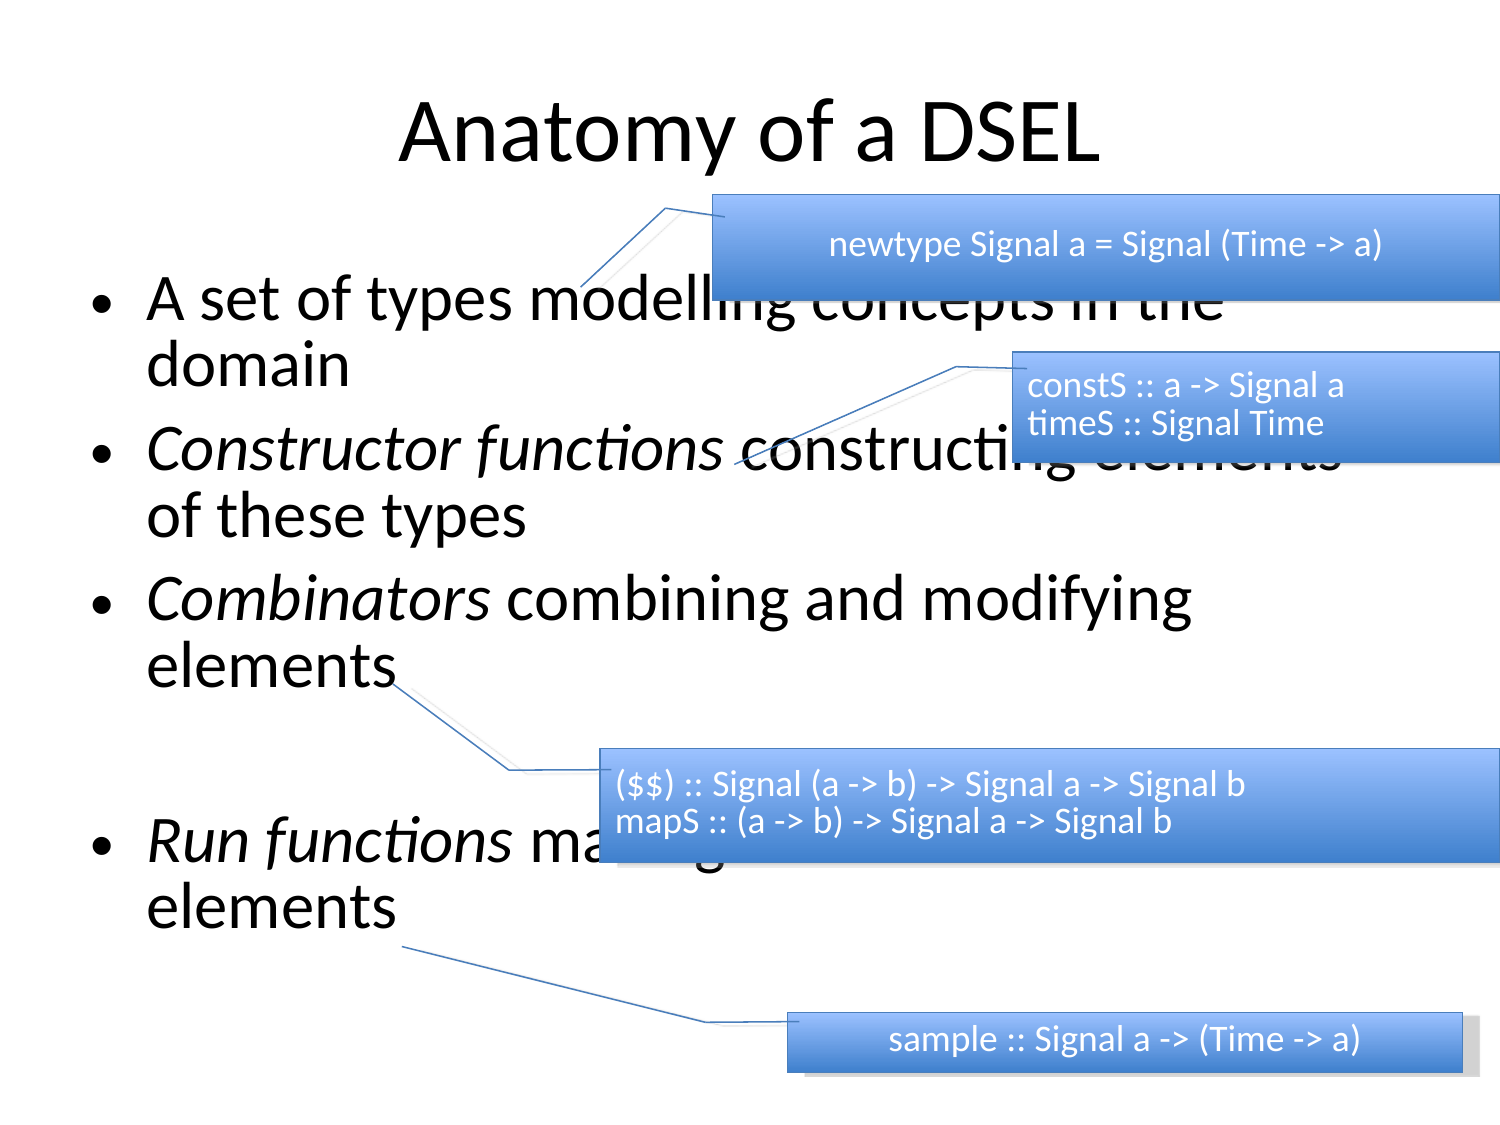

# Anatomy of a DSEL
newtype Signal a = Signal (Time -> a)
A set of types modelling concepts in the domain
Constructor functions constructing elements of these types
Combinators combining and modifying elements
Run functions making observations of the elements
constS :: a -> Signal a
timeS :: Signal Time
($$) :: Signal (a -> b) -> Signal a -> Signal b
mapS :: (a -> b) -> Signal a -> Signal b
sample :: Signal a -> (Time -> a)